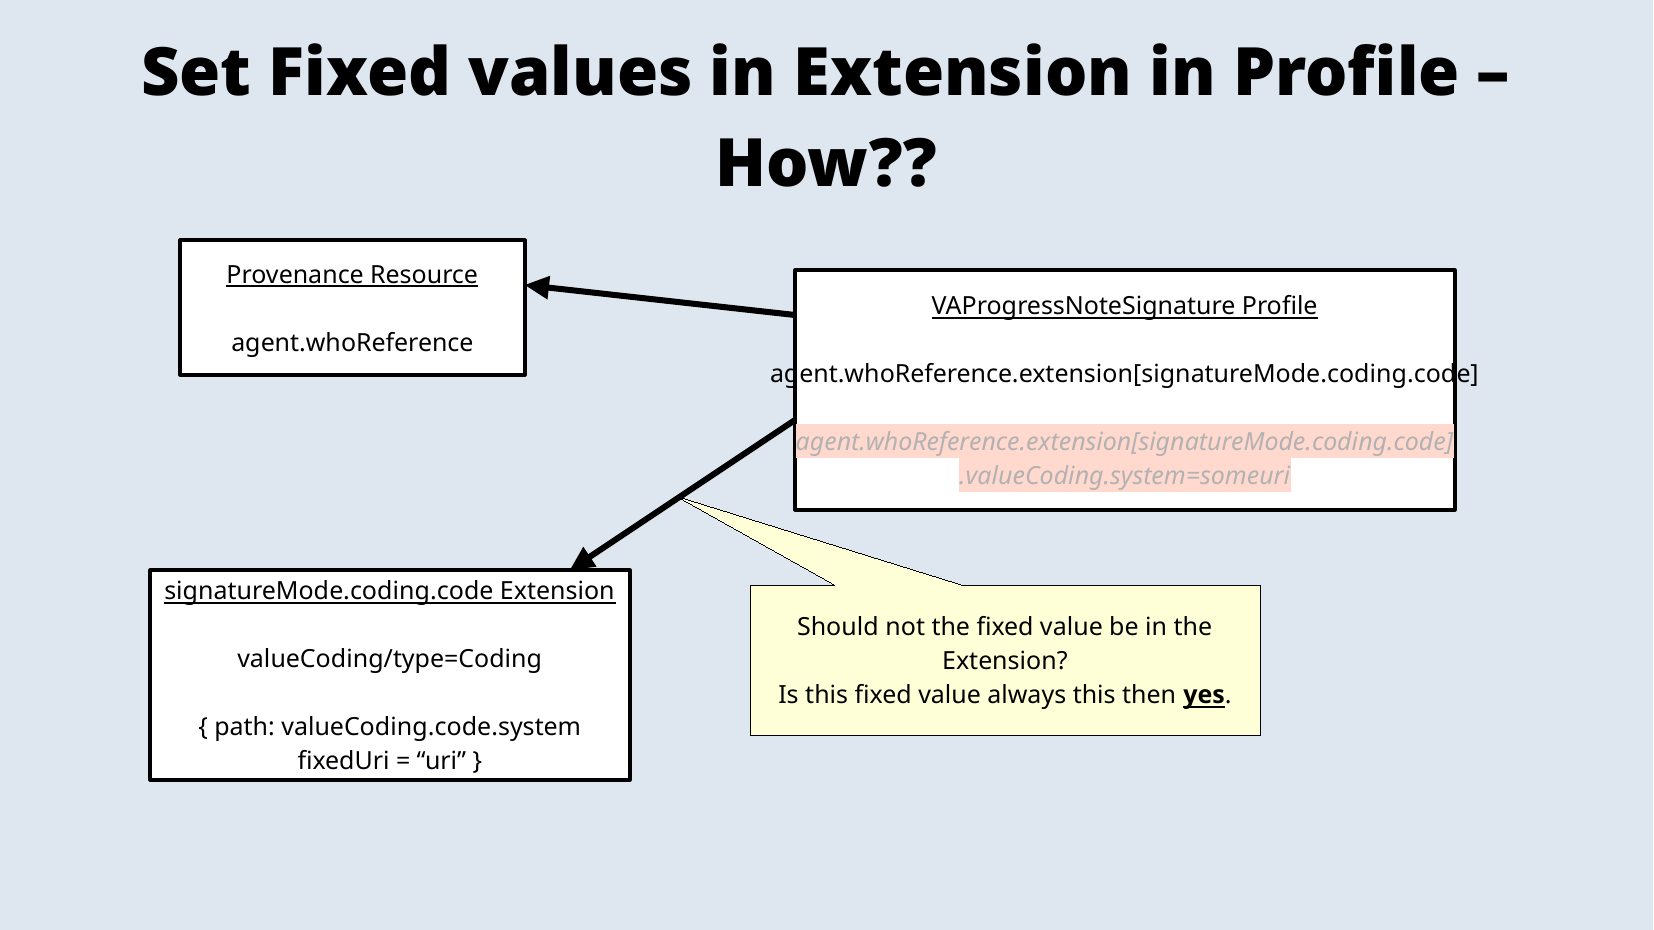

# Set Fixed values in Extension in Profile – How??
Provenance Resource
agent.whoReference
VAProgressNoteSignature Profile
agent.whoReference.extension[signatureMode.coding.code]
agent.whoReference.extension[signatureMode.coding.code]
.valueCoding.system=someuri
signatureMode.coding.code Extension
valueCoding/type=Coding
{ path: valueCoding.code.system
fixedUri = “uri” }
Should not the fixed value be in the Extension?
Is this fixed value always this then yes.